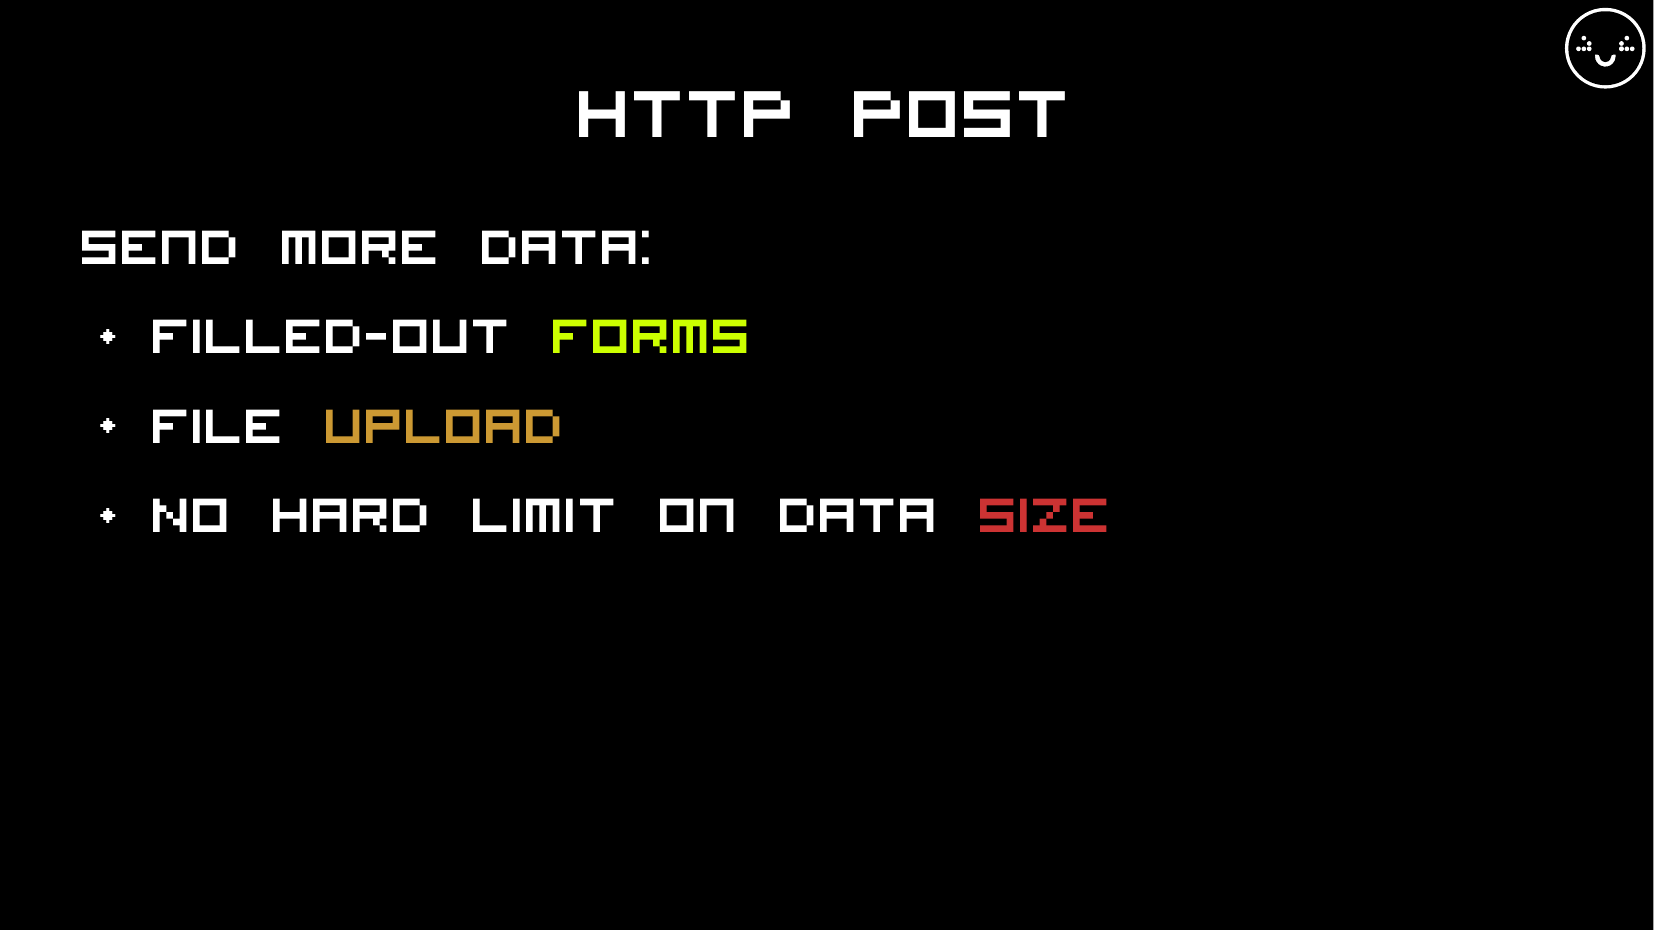

# HTTP POST
Send more data:
Filled-out forms
File upload
No hard limit on data size